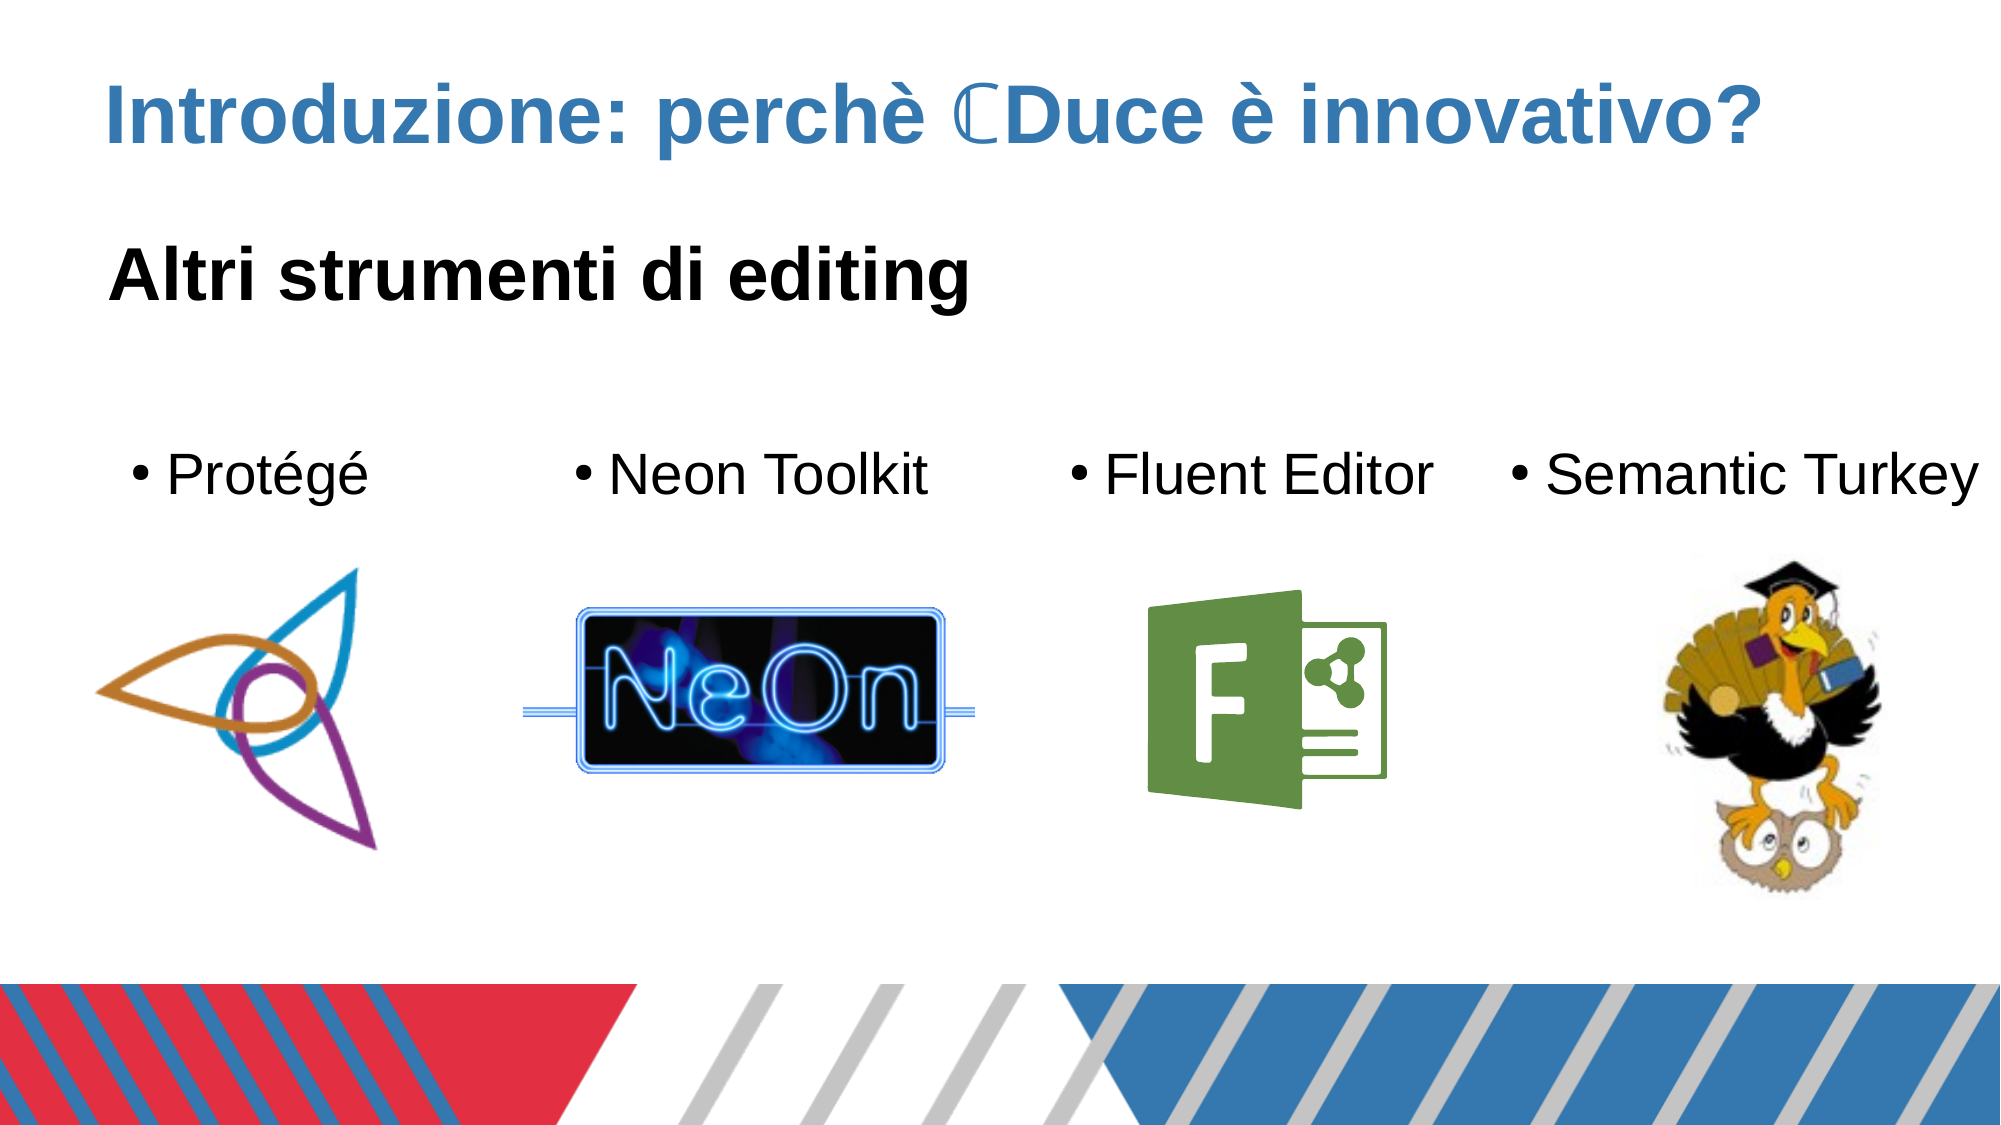

# Introduzione: perchè ℂDuce è innovativo?
Altri strumenti di editing
| Protégé | Neon Toolkit | Fluent Editor | Semantic Turkey |
| --- | --- | --- | --- |
| | | | |